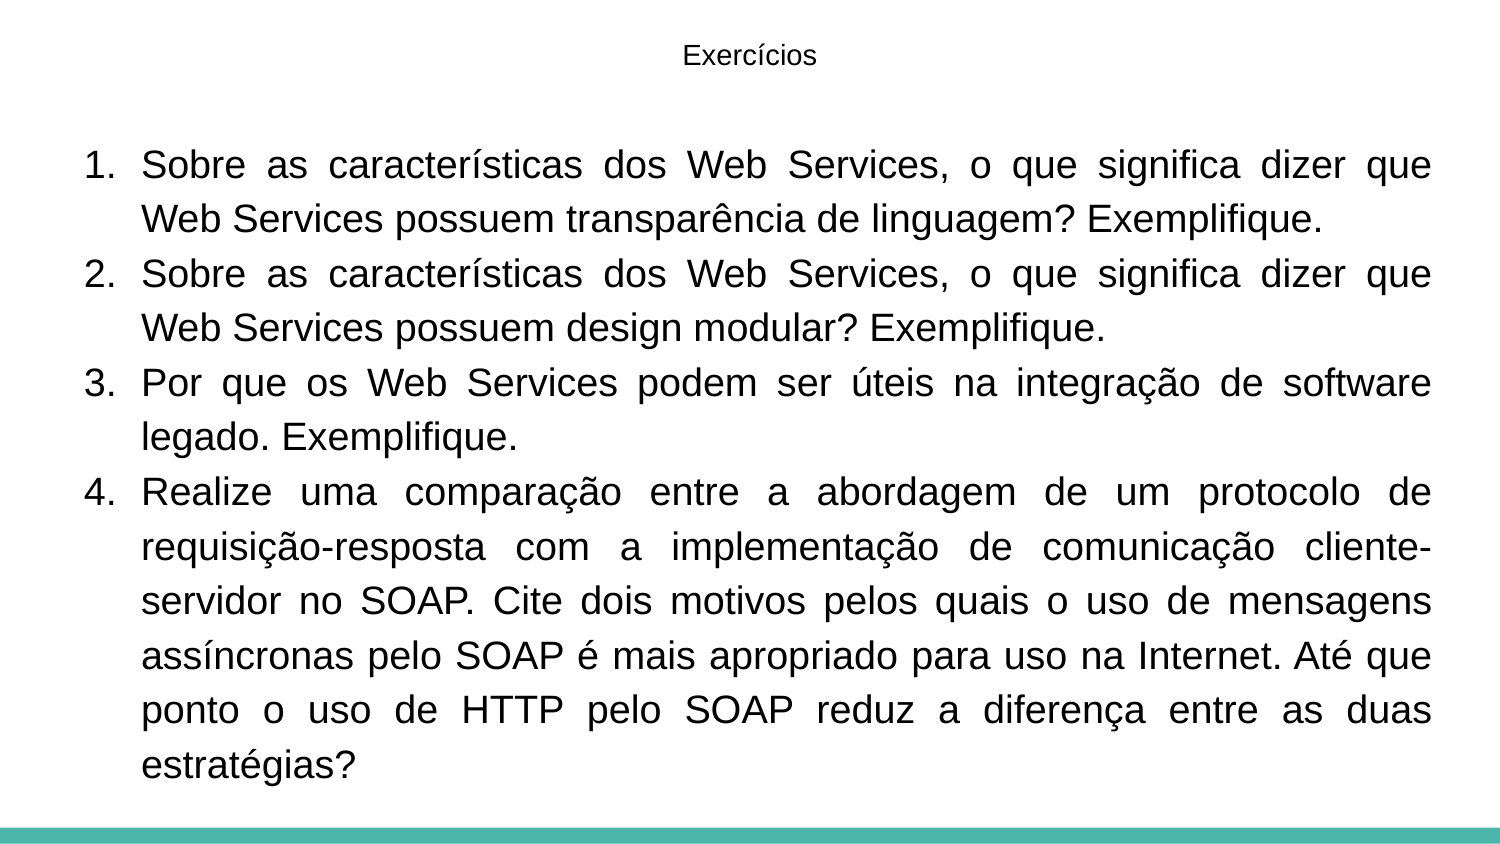

# Exercícios
Sobre as características dos Web Services, o que significa dizer que Web Services possuem transparência de linguagem? Exemplifique.
Sobre as características dos Web Services, o que significa dizer que Web Services possuem design modular? Exemplifique.
Por que os Web Services podem ser úteis na integração de software legado. Exemplifique.
Realize uma comparação entre a abordagem de um protocolo de requisição-resposta com a implementação de comunicação cliente-servidor no SOAP. Cite dois motivos pelos quais o uso de mensagens assíncronas pelo SOAP é mais apropriado para uso na Internet. Até que ponto o uso de HTTP pelo SOAP reduz a diferença entre as duas estratégias?